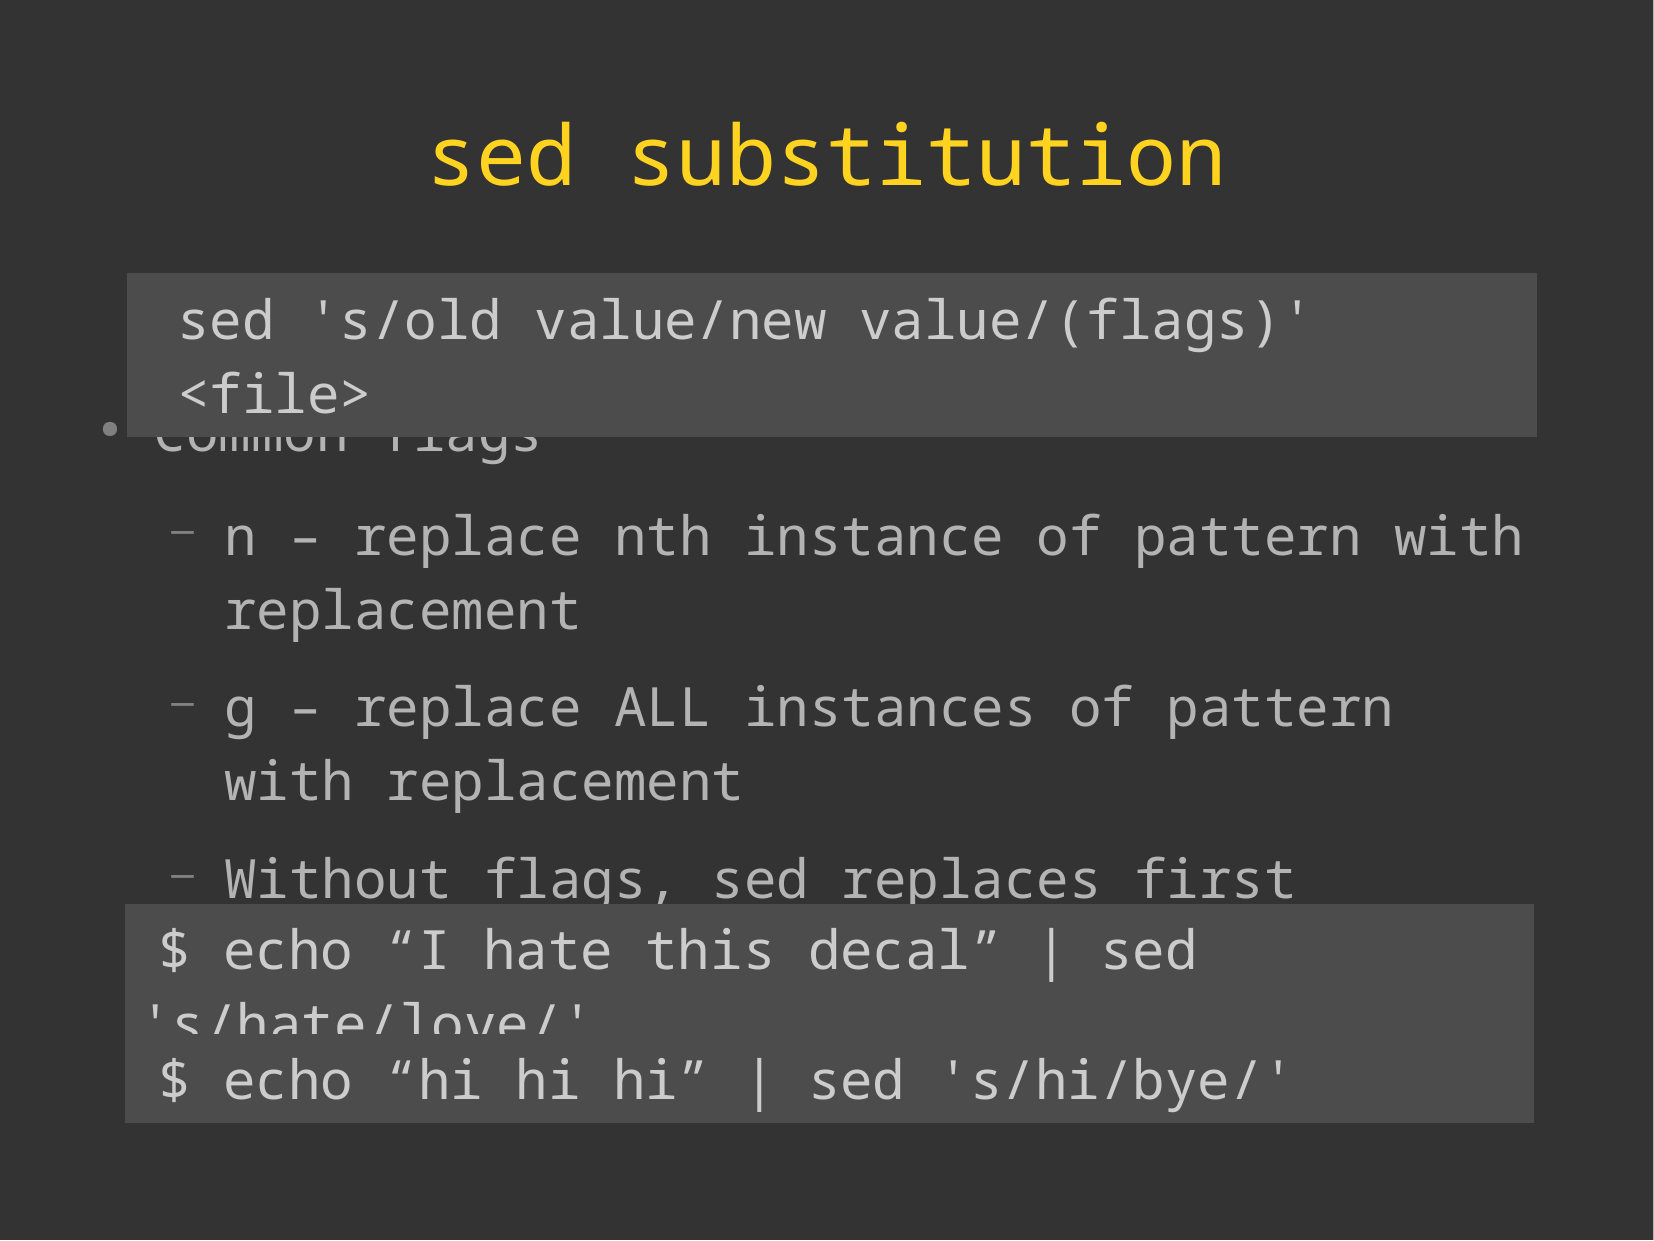

# sed substitution
| sed [OPTIONS] 'COMMAND' [FILE...] |
| --- |
| sed [OPTIONS] 'COMMAND' [FILE...] |
| --- |
| sed 's/old value/new value/(flags)' <file> |
| --- |
Common flags
n – replace nth instance of pattern with replacement
g – replace ALL instances of pattern with replacement
Without flags, sed replaces first instance of 'old value' with 'new value' in each line
| $ echo “I hate this decal” | sed 's/hate/love/' |
| --- |
| $ echo “I hate this decal” | sed 's/hate/love/' |
| --- |
| $ echo “hi hi hi” | sed 's/hi/bye/' |
| --- |